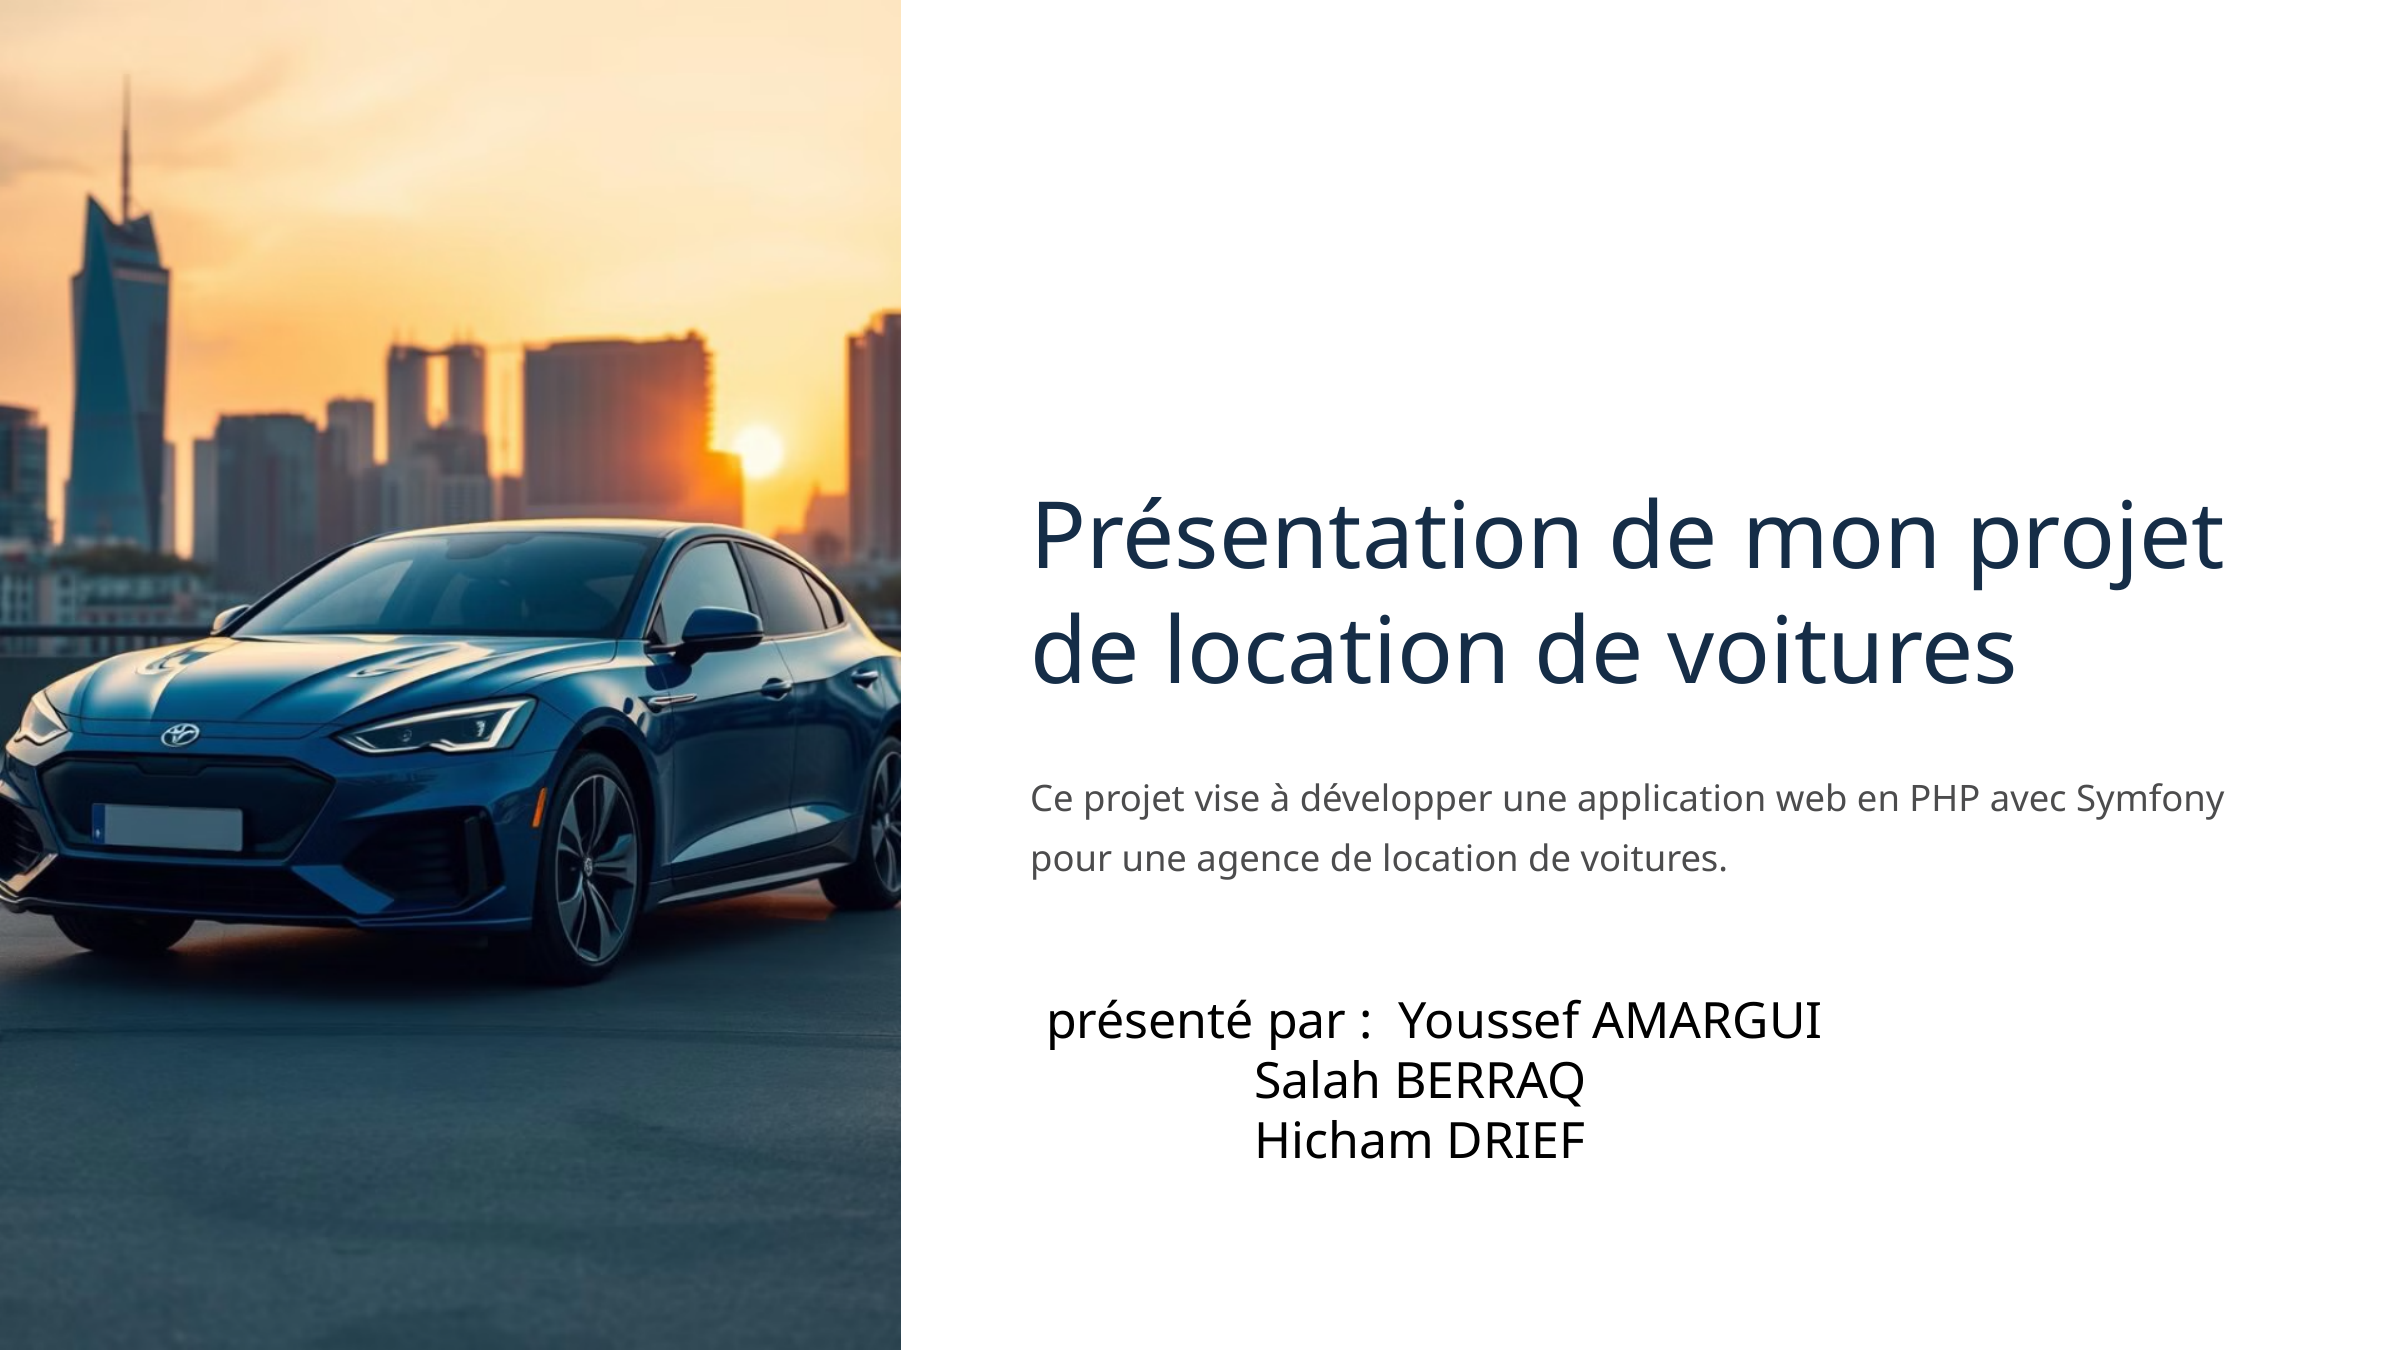

Présentation de mon projet de location de voitures
Ce projet vise à développer une application web en PHP avec Symfony pour une agence de location de voitures.
présenté par : Youssef AMARGUI
 Salah BERRAQ
 Hicham DRIEF